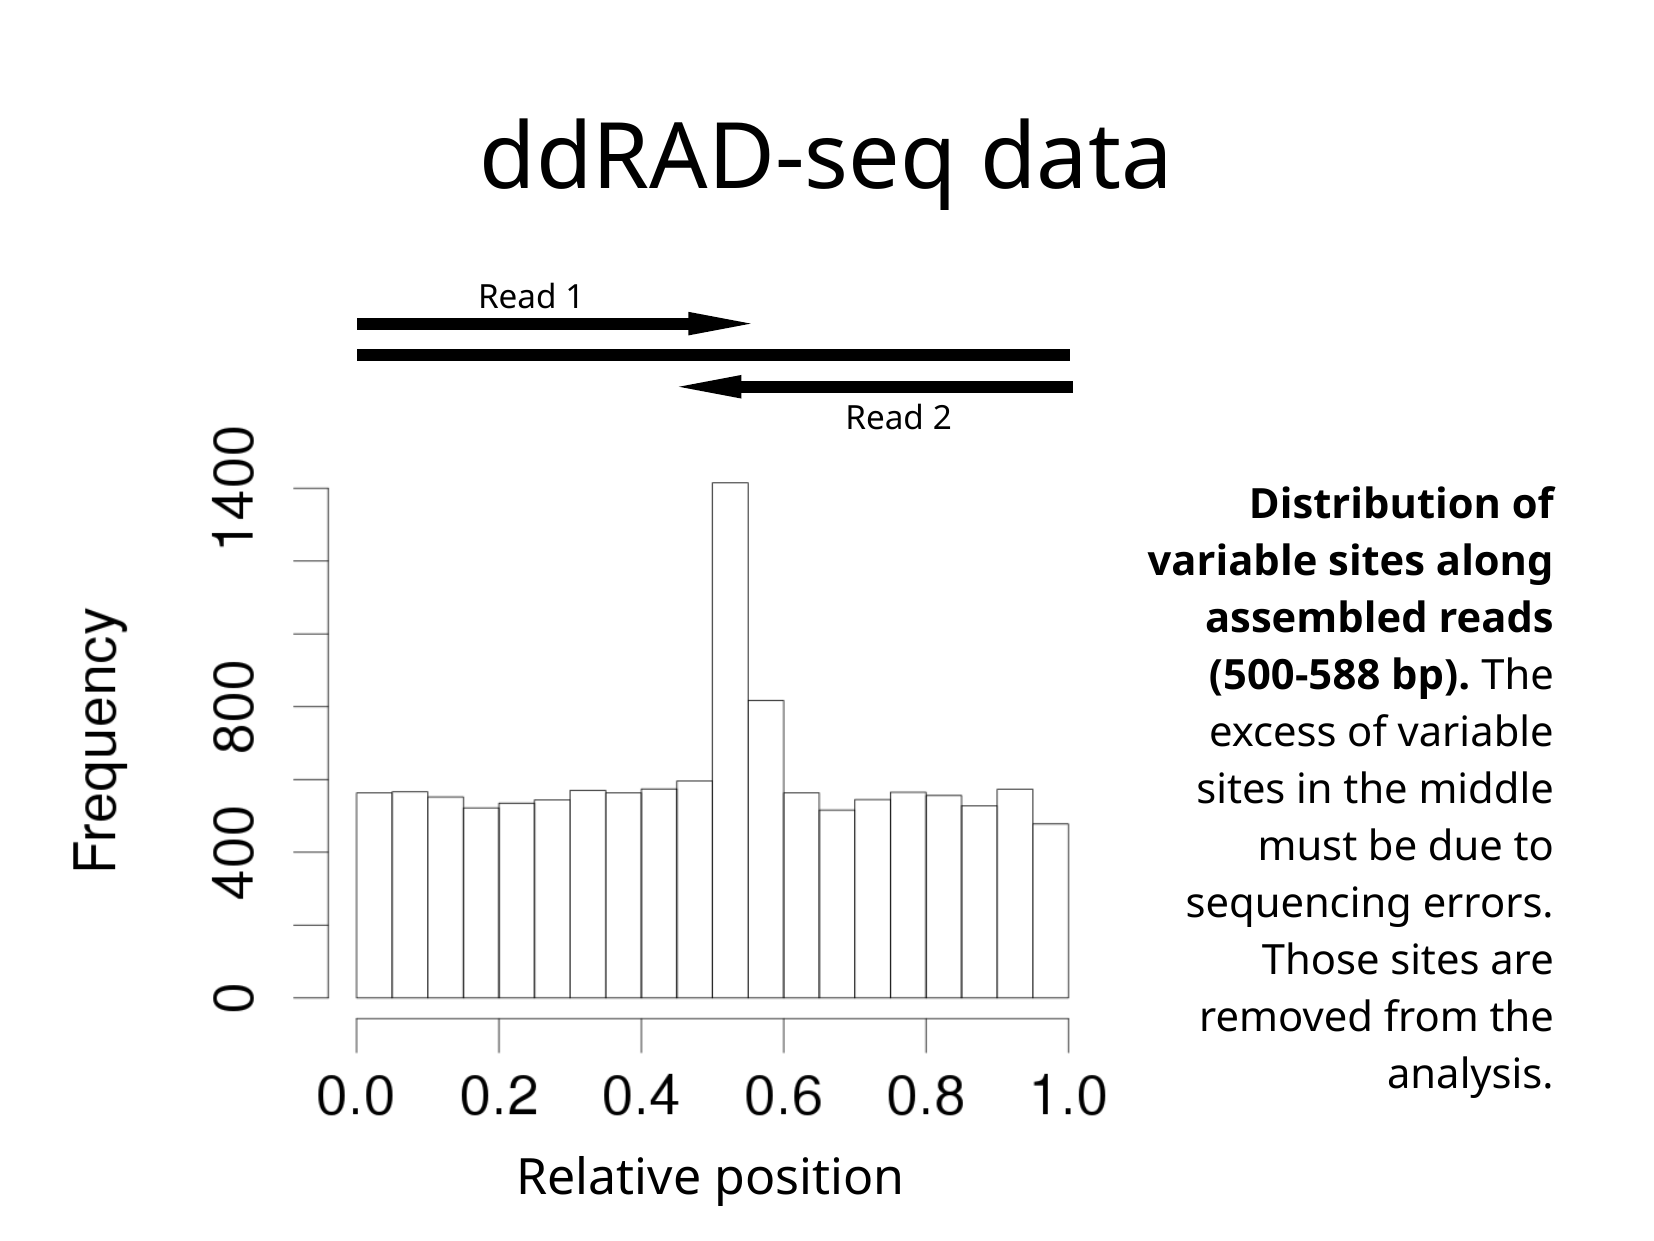

# ddRAD-seq data
Read 1
Read 2
Distribution of variable sites along assembled reads (500-588 bp). The excess of variable sites in the middle must be due to sequencing errors. Those sites are removed from the analysis.
Relative position